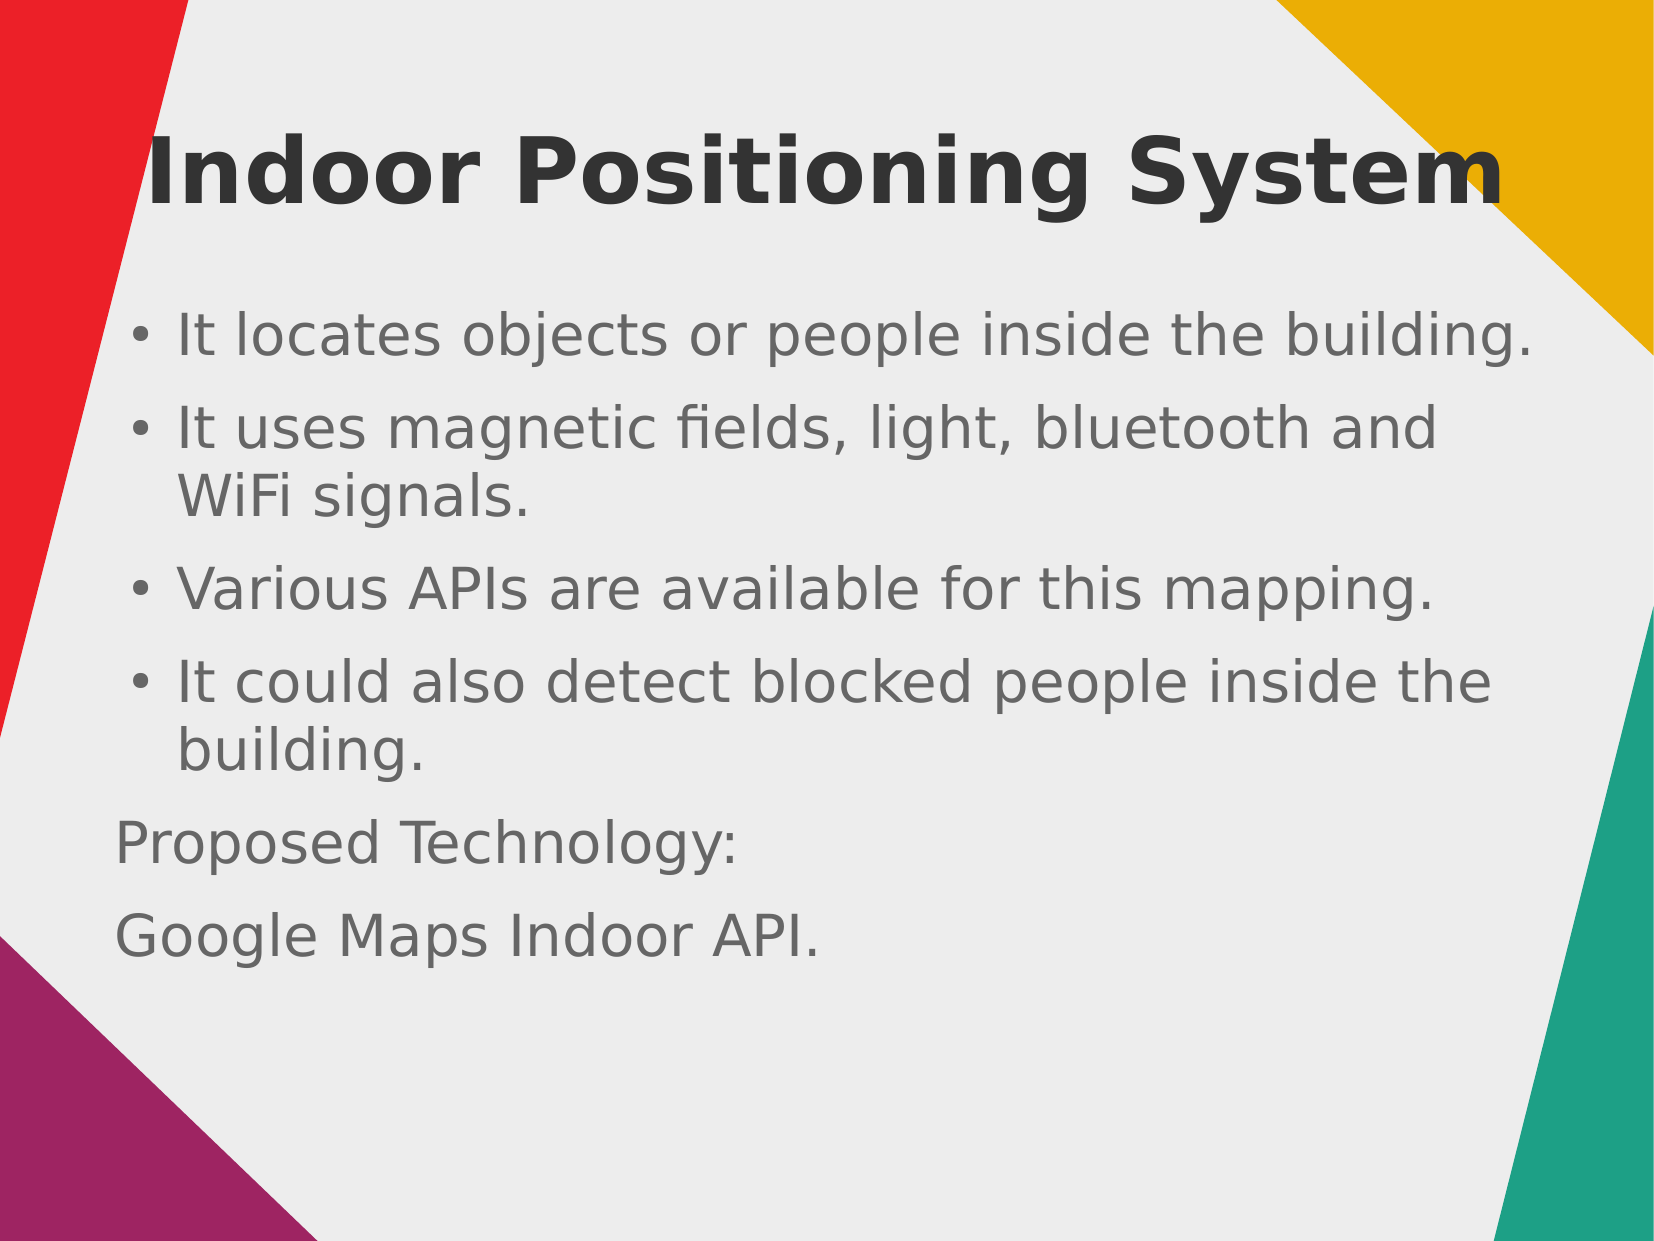

# Indoor Positioning System
It locates objects or people inside the building.
It uses magnetic fields, light, bluetooth and WiFi signals.
Various APIs are available for this mapping.
It could also detect blocked people inside the building.
Proposed Technology:
Google Maps Indoor API.